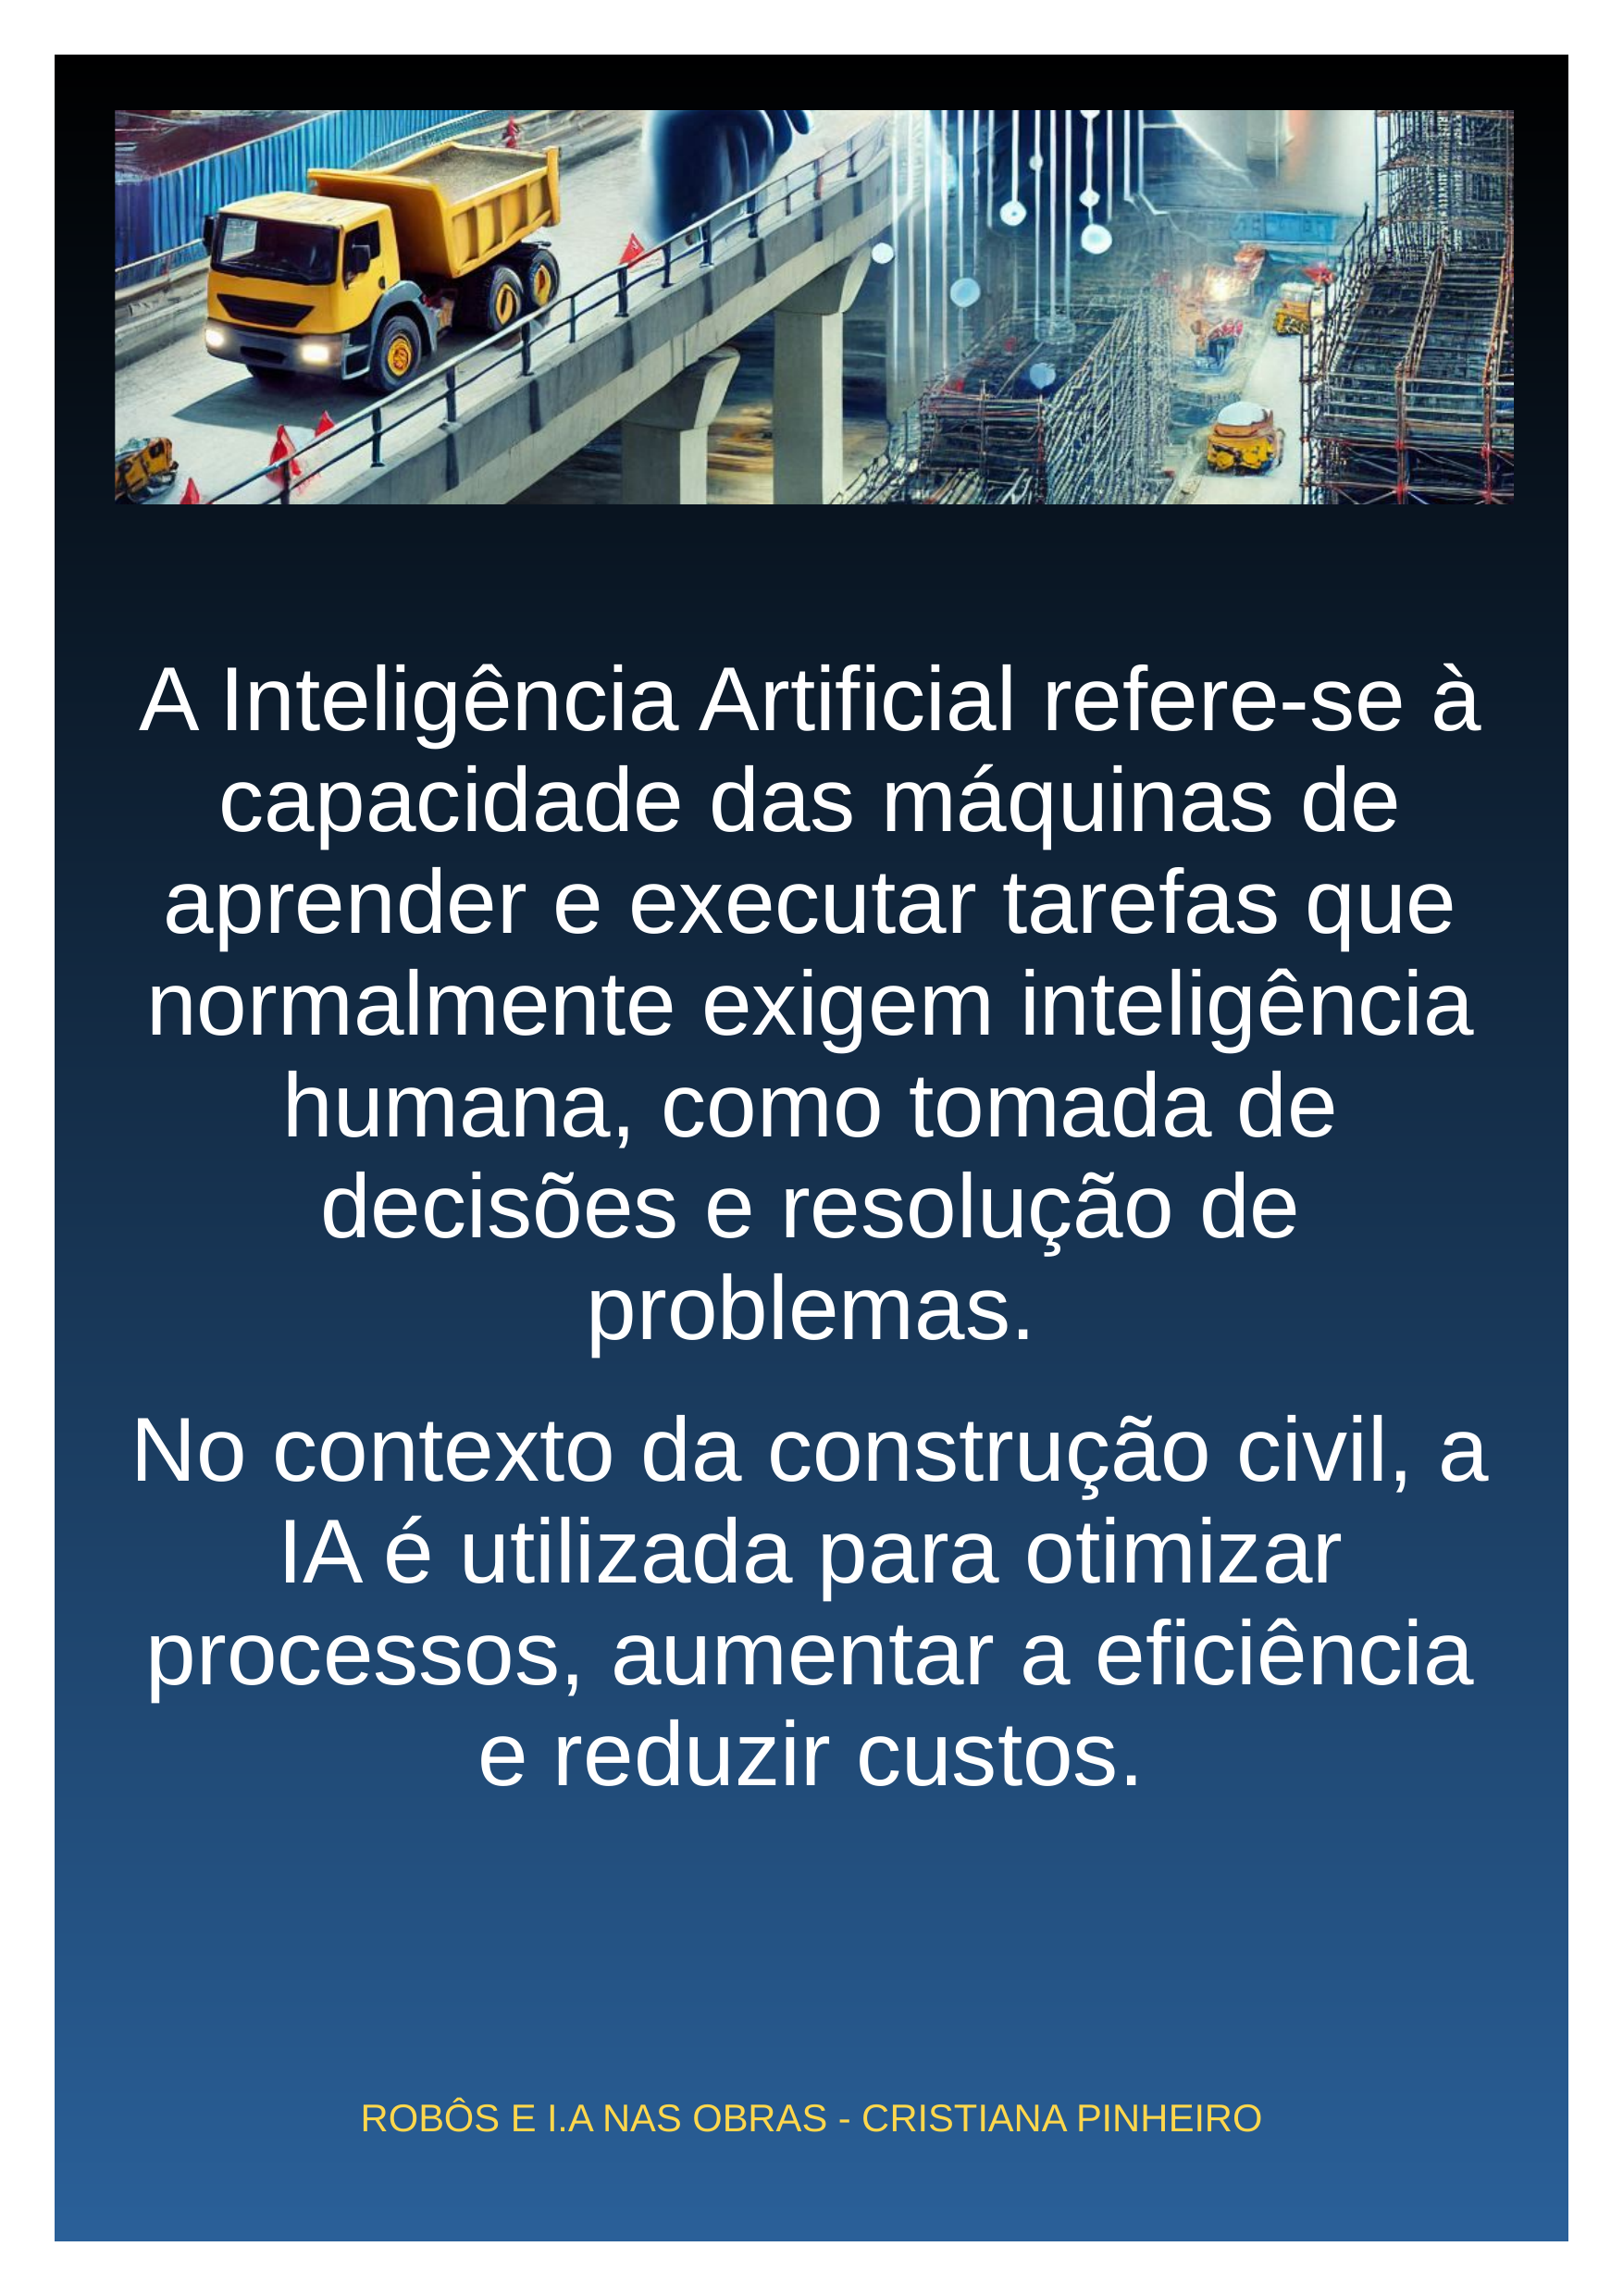

# A Inteligência Artificial refere-se à capacidade das máquinas de aprender e executar tarefas que normalmente exigem inteligência humana, como tomada de decisões e resolução de problemas.
No contexto da construção civil, a IA é utilizada para otimizar processos, aumentar a eficiência e reduzir custos.
Robôs e I.A nas Obras - Cristiana Pinheiro